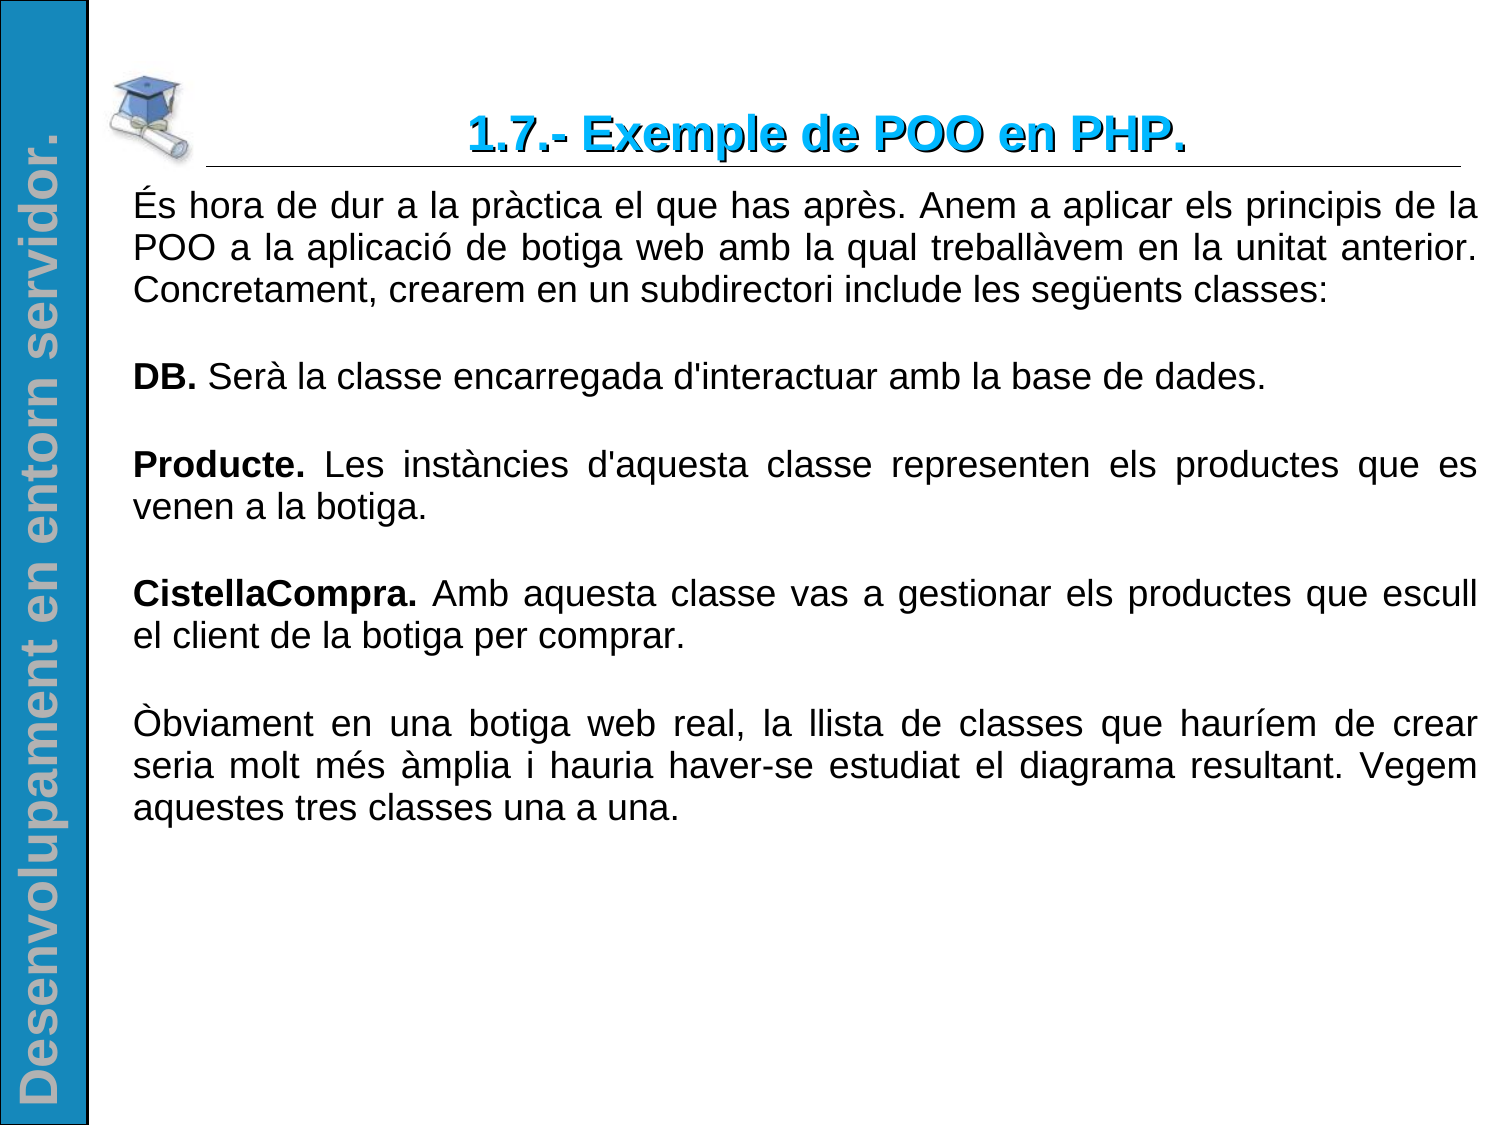

# 1.7.- Exemple de POO en PHP.
És hora de dur a la pràctica el que has après. Anem a aplicar els principis de la POO a la aplicació de botiga web amb la qual treballàvem en la unitat anterior. Concretament, crearem en un subdirectori include les següents classes:
DB. Serà la classe encarregada d'interactuar amb la base de dades.
Producte. Les instàncies d'aquesta classe representen els productes que es venen a la botiga.
CistellaCompra. Amb aquesta classe vas a gestionar els productes que escull el client de la botiga per comprar.
Òbviament en una botiga web real, la llista de classes que hauríem de crear seria molt més àmplia i hauria haver-se estudiat el diagrama resultant. Vegem aquestes tres classes una a una.